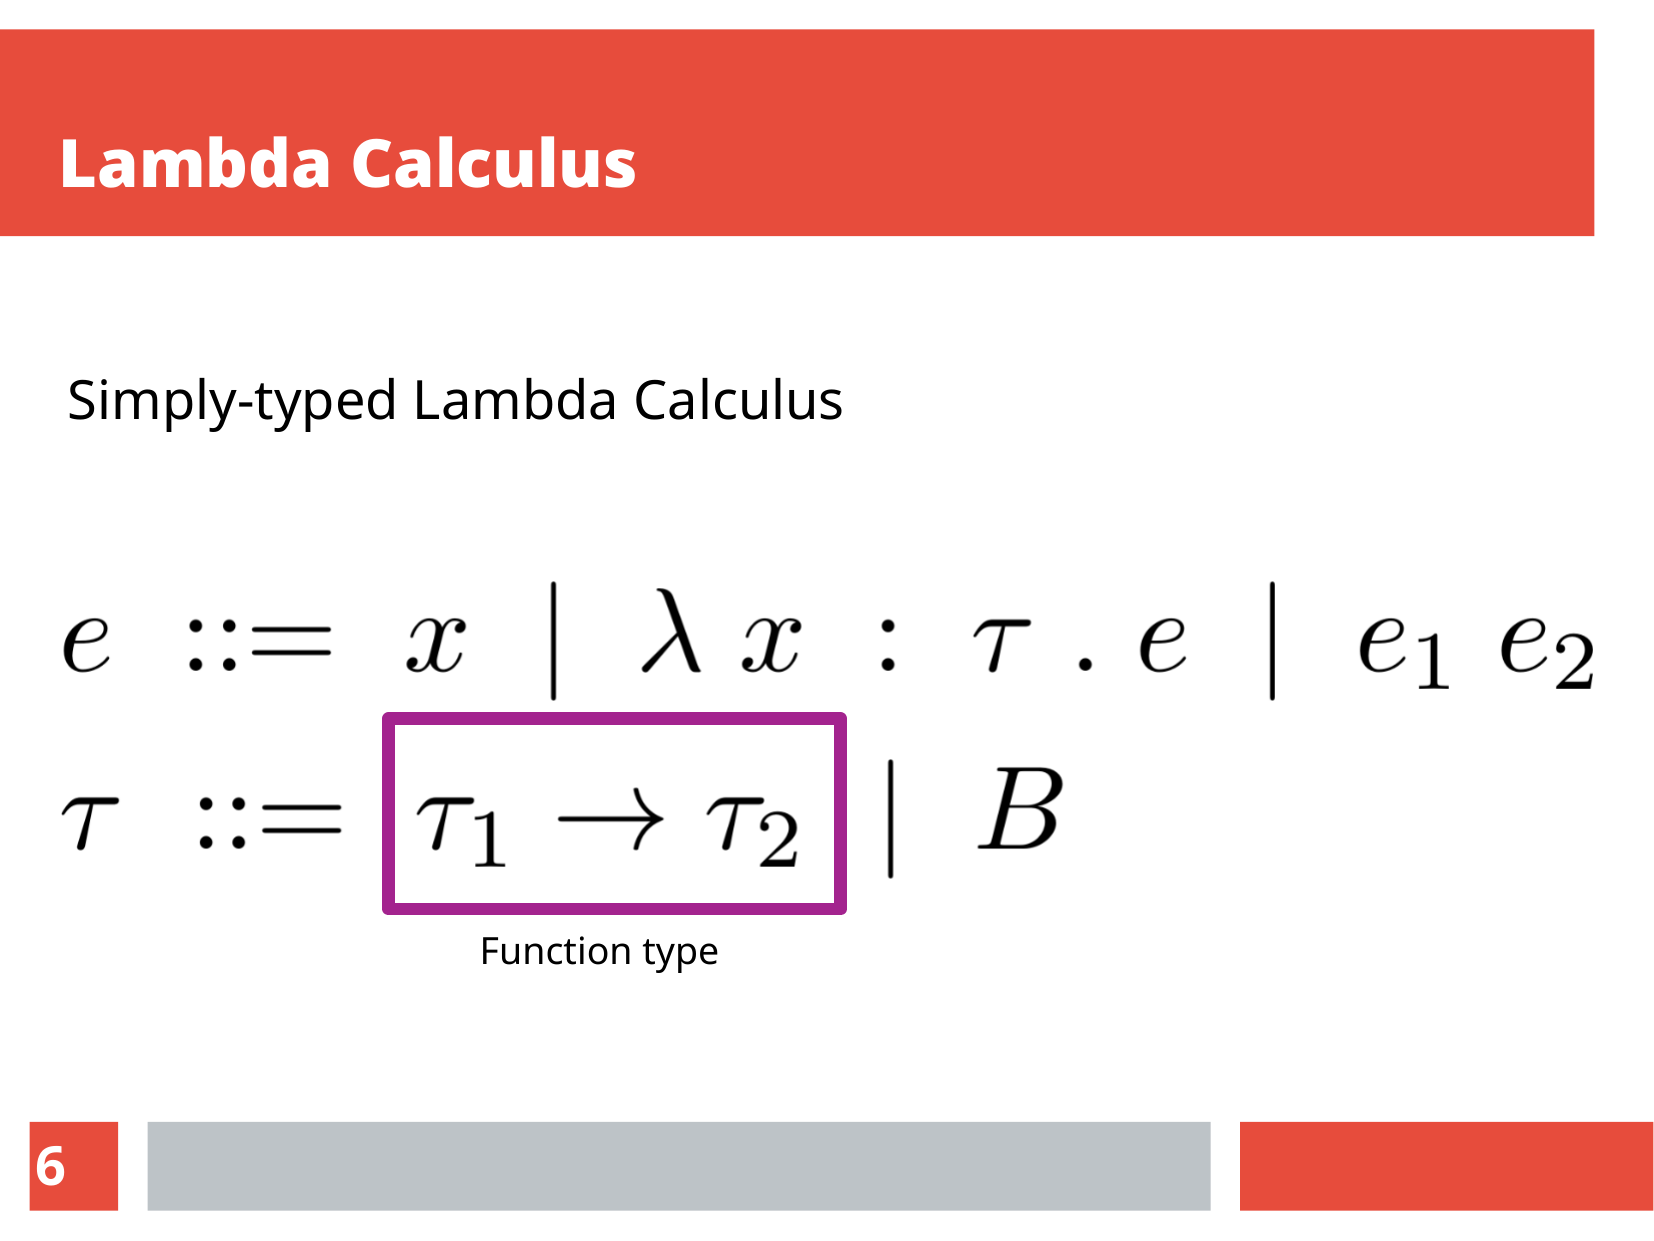

# Lambda Calculus
Simply-typed Lambda Calculus
Function type
6
28